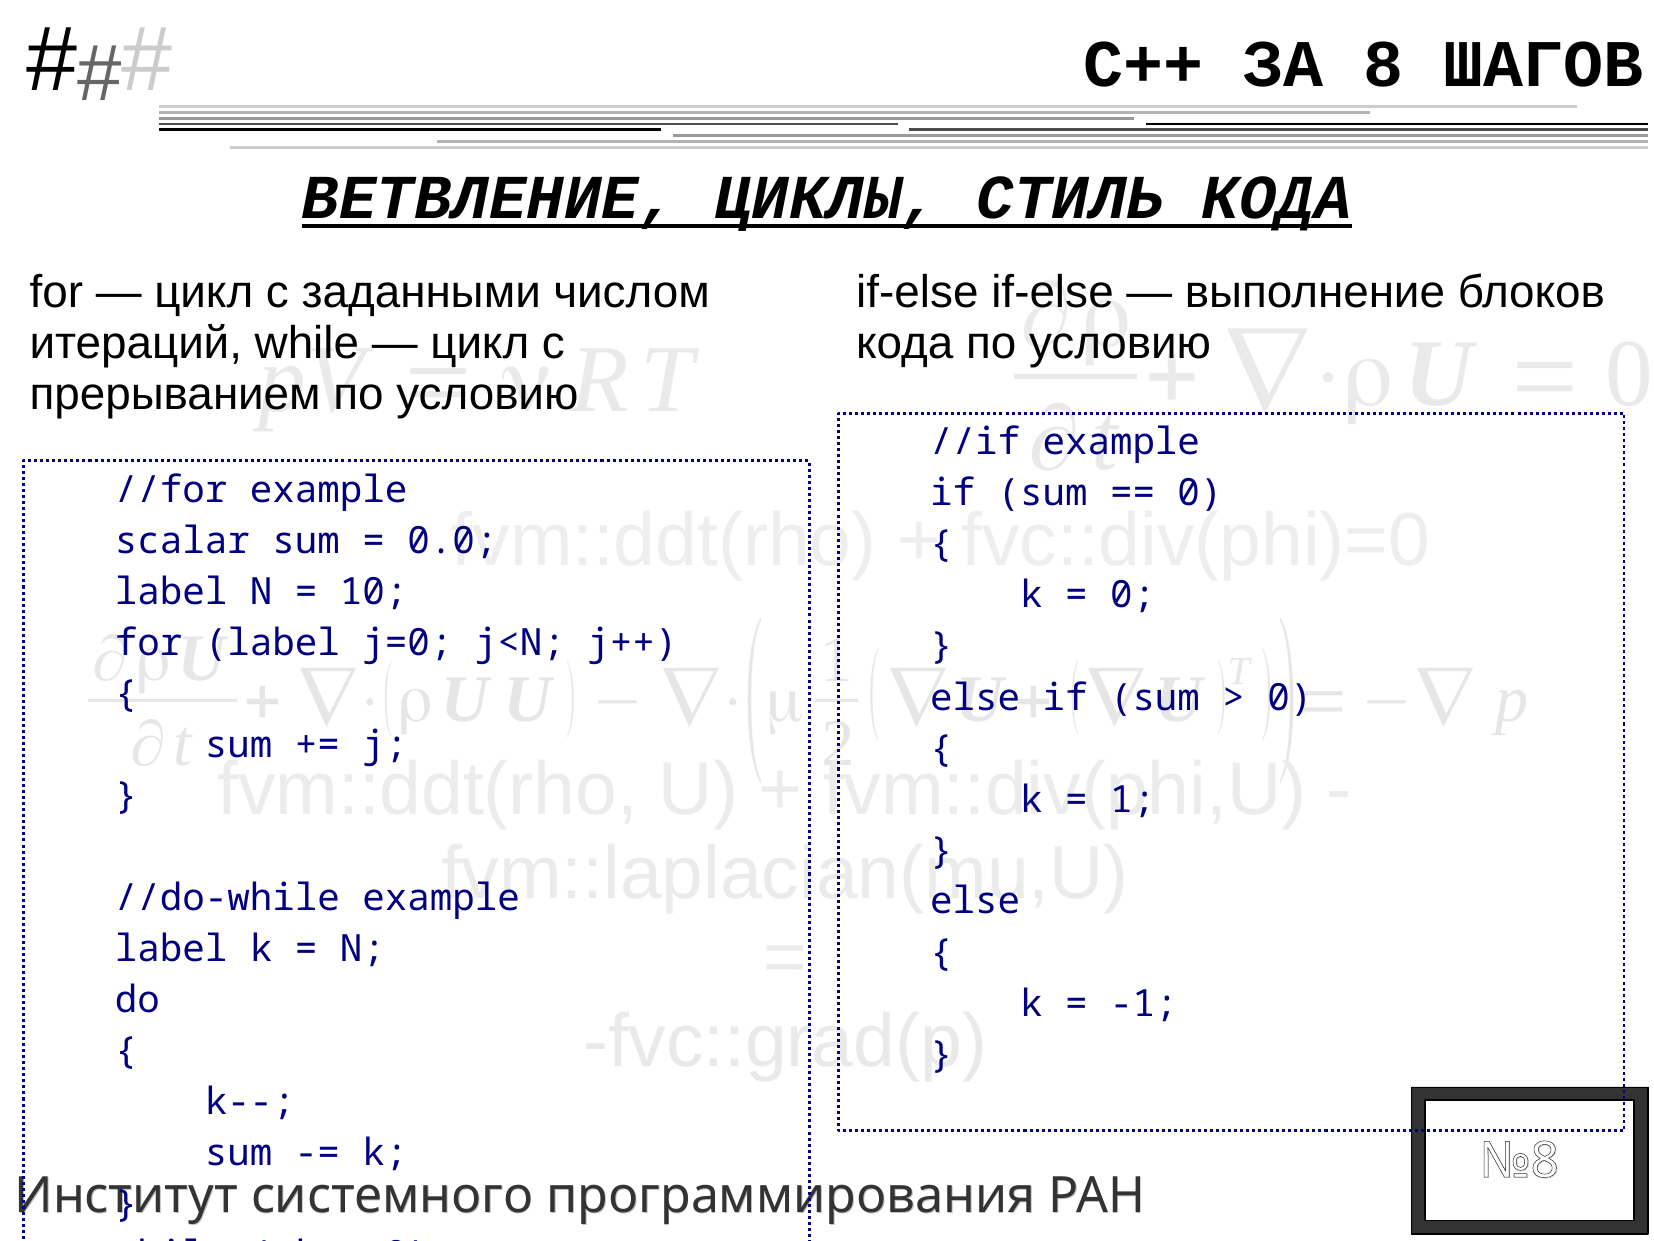

# ВЕТВЛЕНИЕ, ЦИКЛЫ, СТИЛЬ КОДА
for — цикл с заданными числом итераций, while — цикл с прерыванием по условию
if-else if-else — выполнение блоков кода по условию
 //if example
 if (sum == 0)
 {
 k = 0;
 }
 else if (sum > 0)
 {
 k = 1;
 }
 else
 {
 k = -1;
 }
 //for example
 scalar sum = 0.0;
 label N = 10;
 for (label j=0; j<N; j++)
 {
 sum += j;
 }
 //do-while example
 label k = N;
 do
 {
 k--;
 sum -= k;
 }
 while ( k > 0);